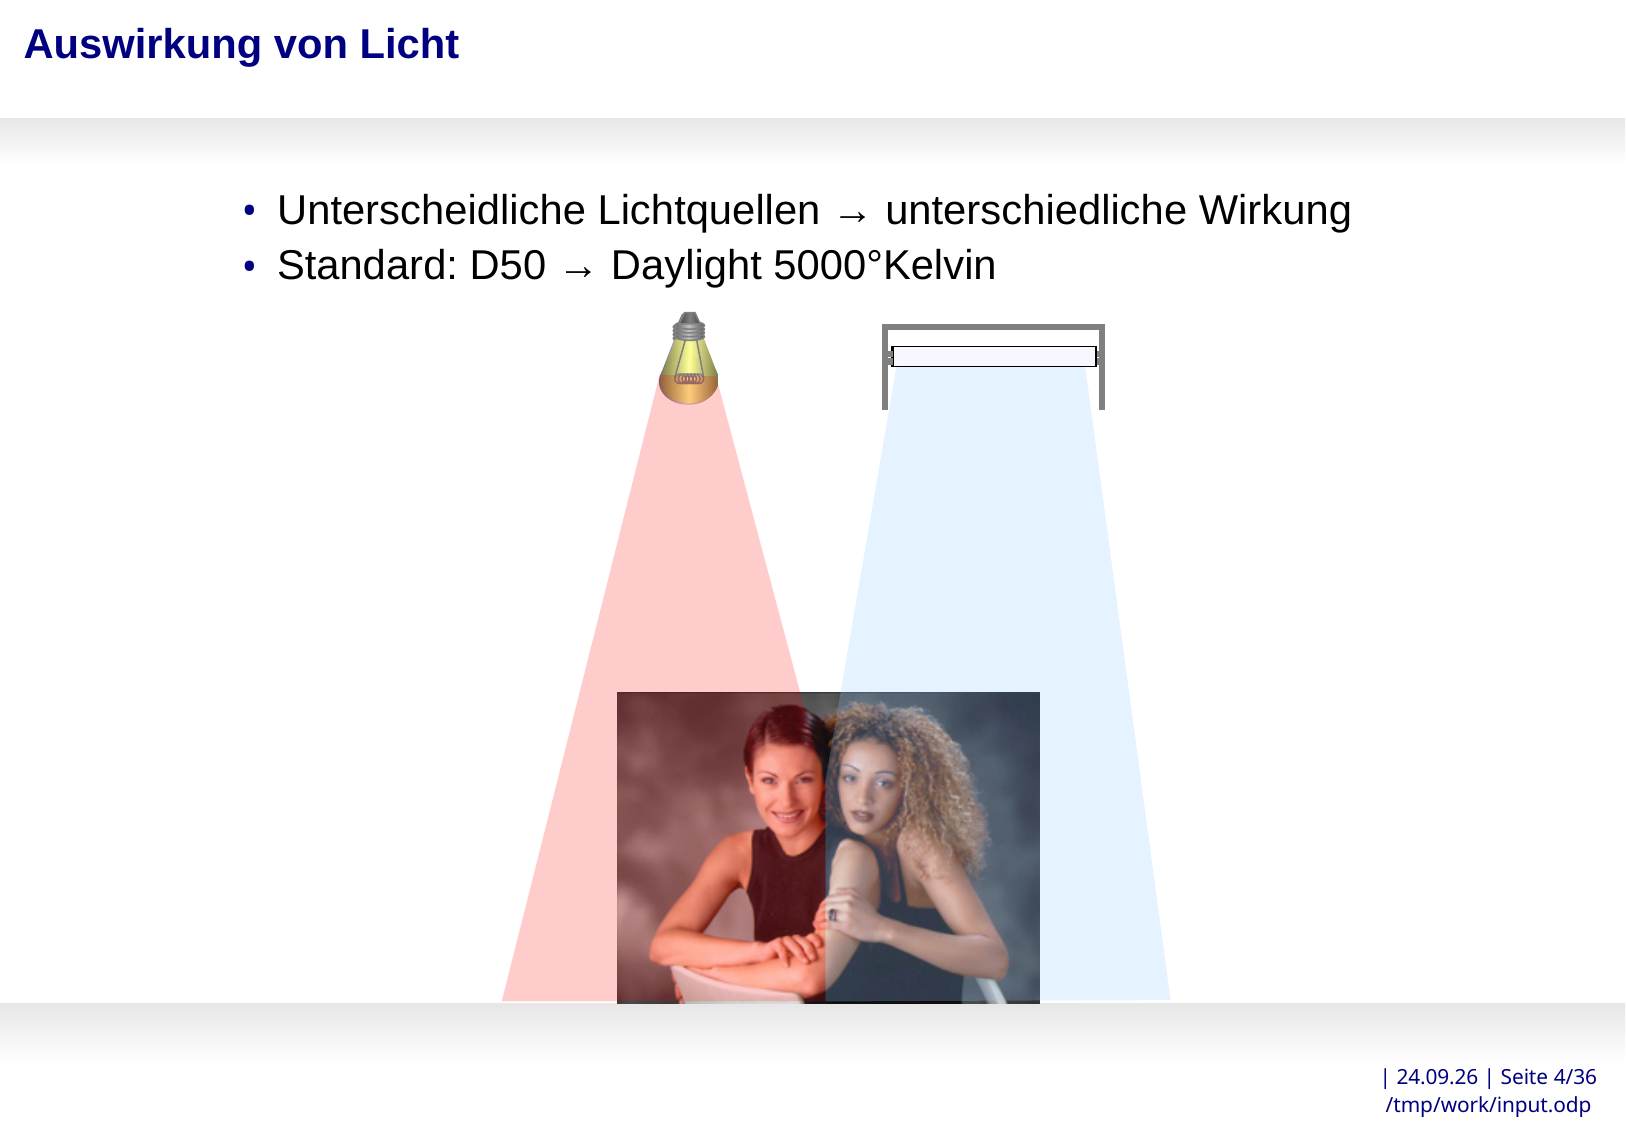

# Auswirkung von Licht
Unterscheidliche Lichtquellen → unterschiedliche Wirkung
Standard: D50 → Daylight 5000°Kelvin